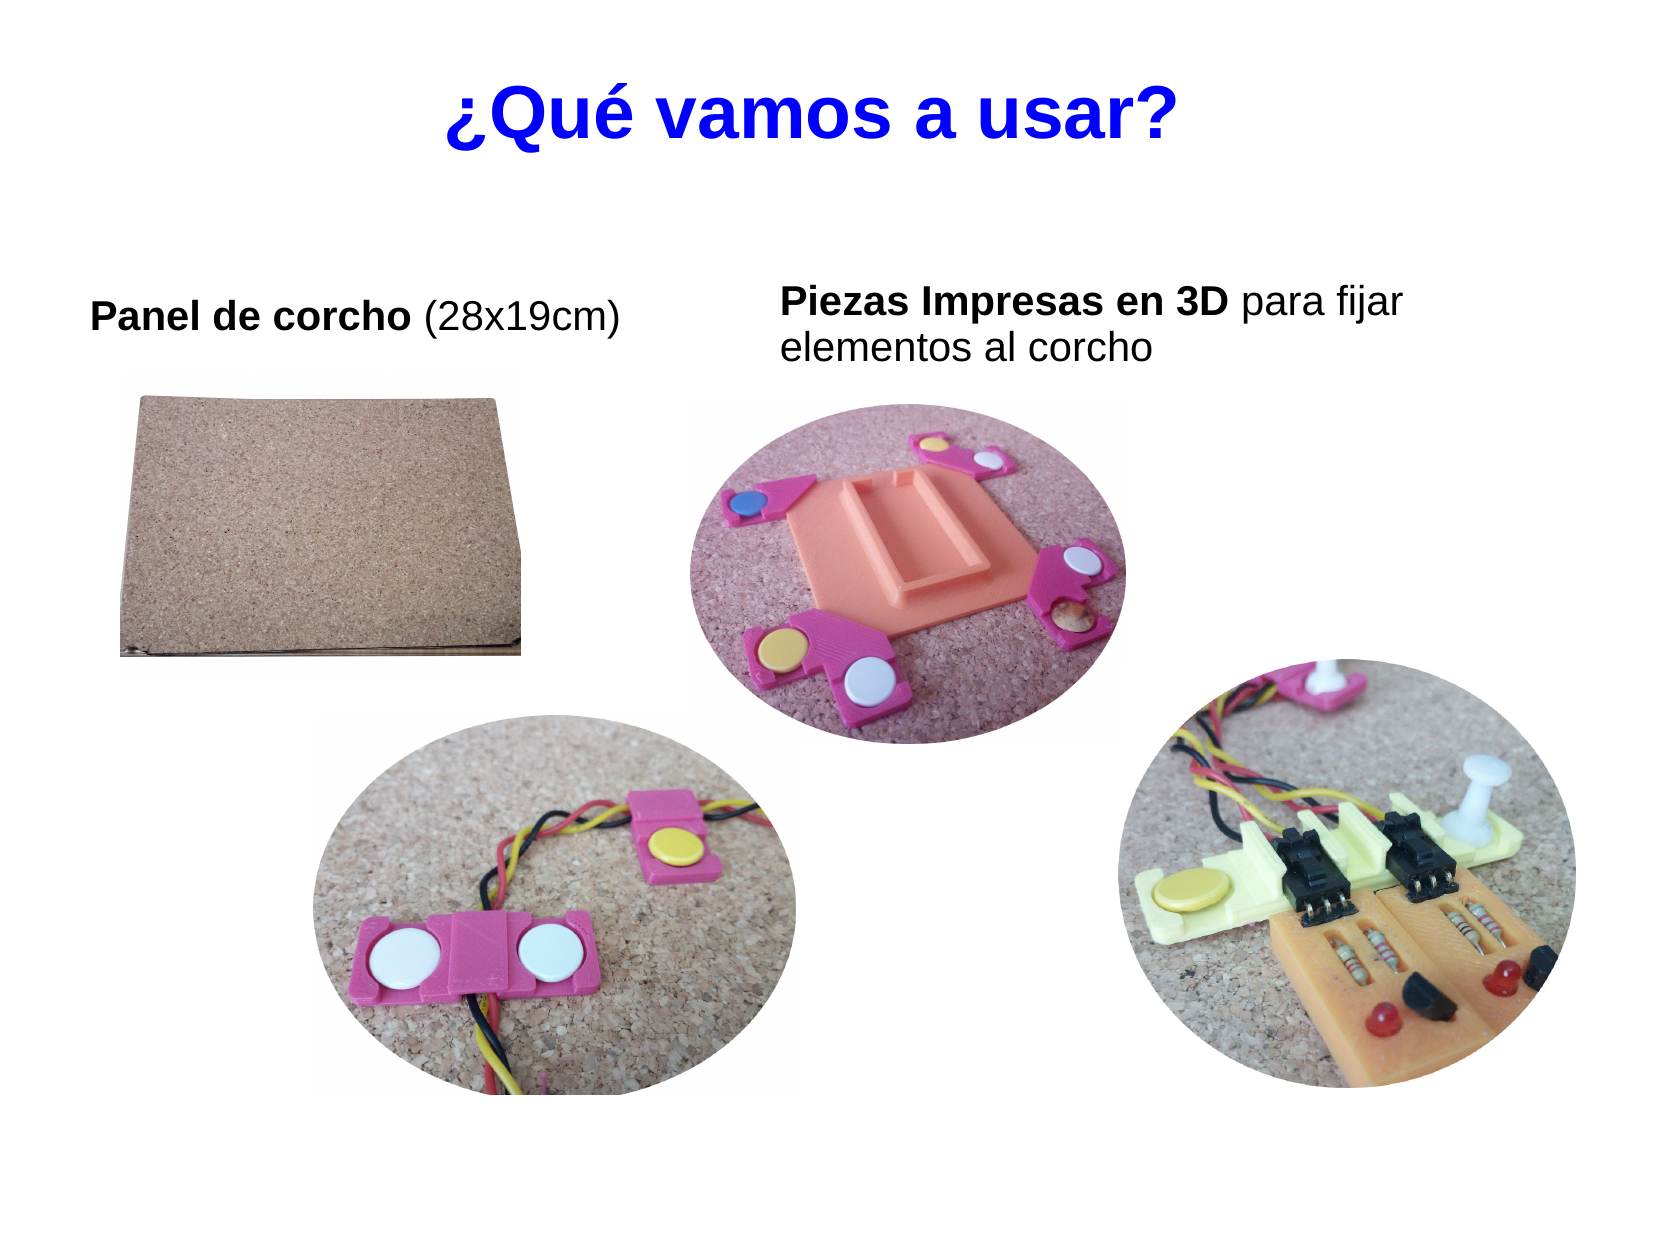

¿Qué vamos a usar?
Piezas Impresas en 3D para fijar elementos al corcho
Panel de corcho (28x19cm)